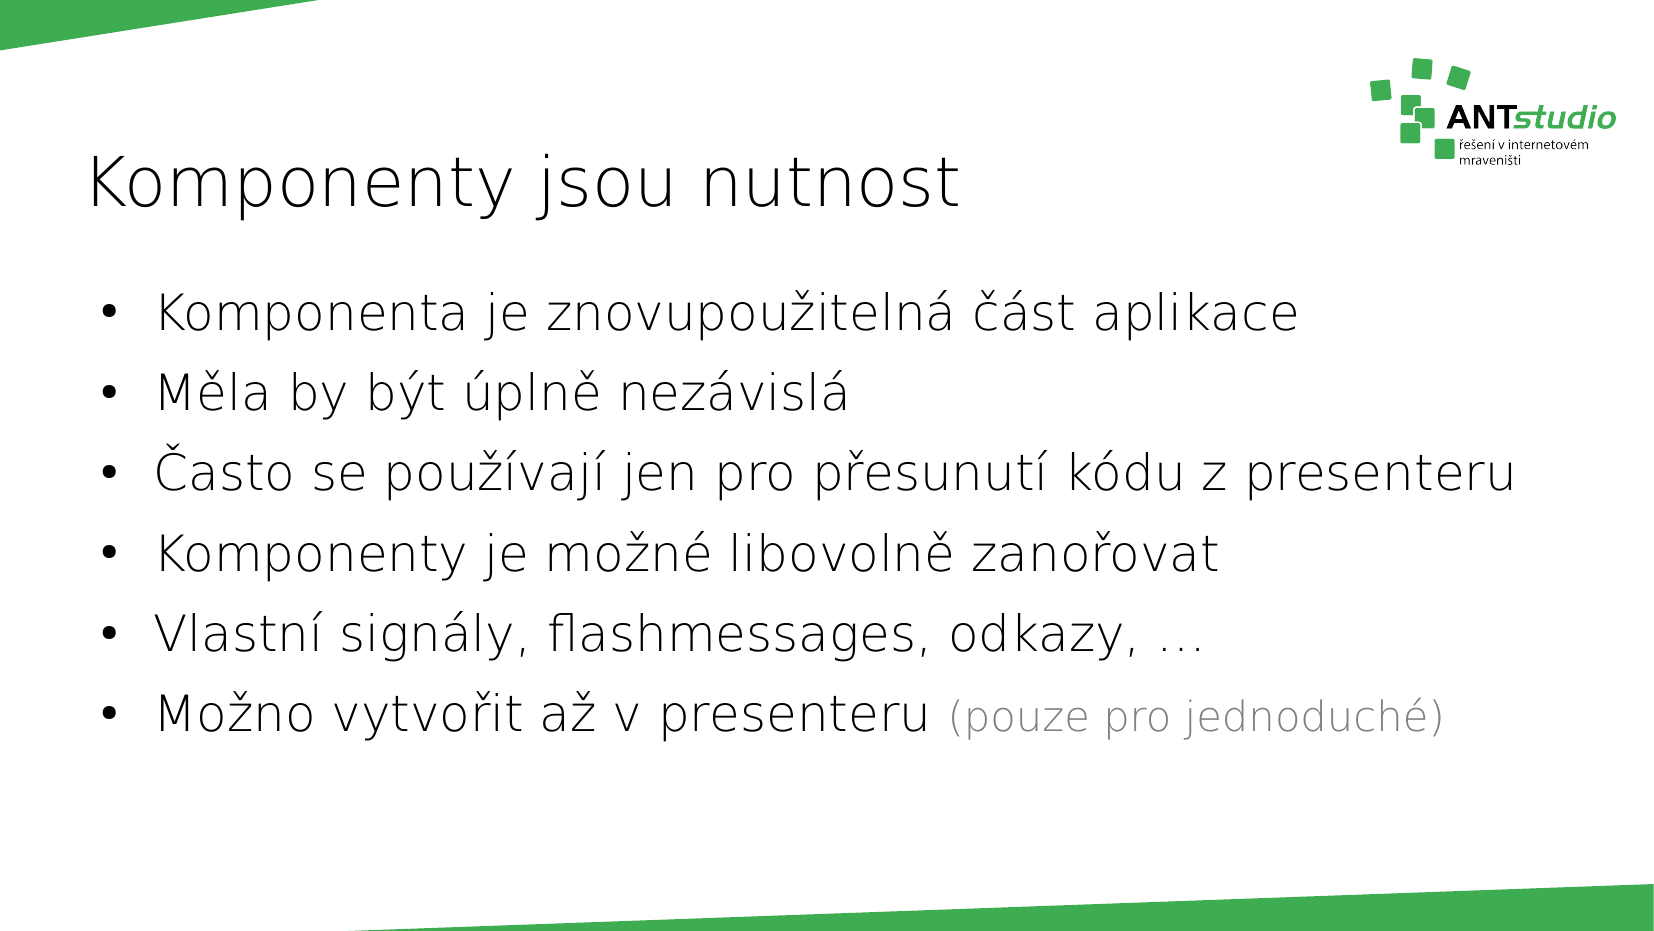

# Komponenty jsou nutnost
Komponenta je znovupoužitelná část aplikace
Měla by být úplně nezávislá
Často se používají jen pro přesunutí kódu z presenteru
Komponenty je možné libovolně zanořovat
Vlastní signály, flashmessages, odkazy, …
Možno vytvořit až v presenteru (pouze pro jednoduché)